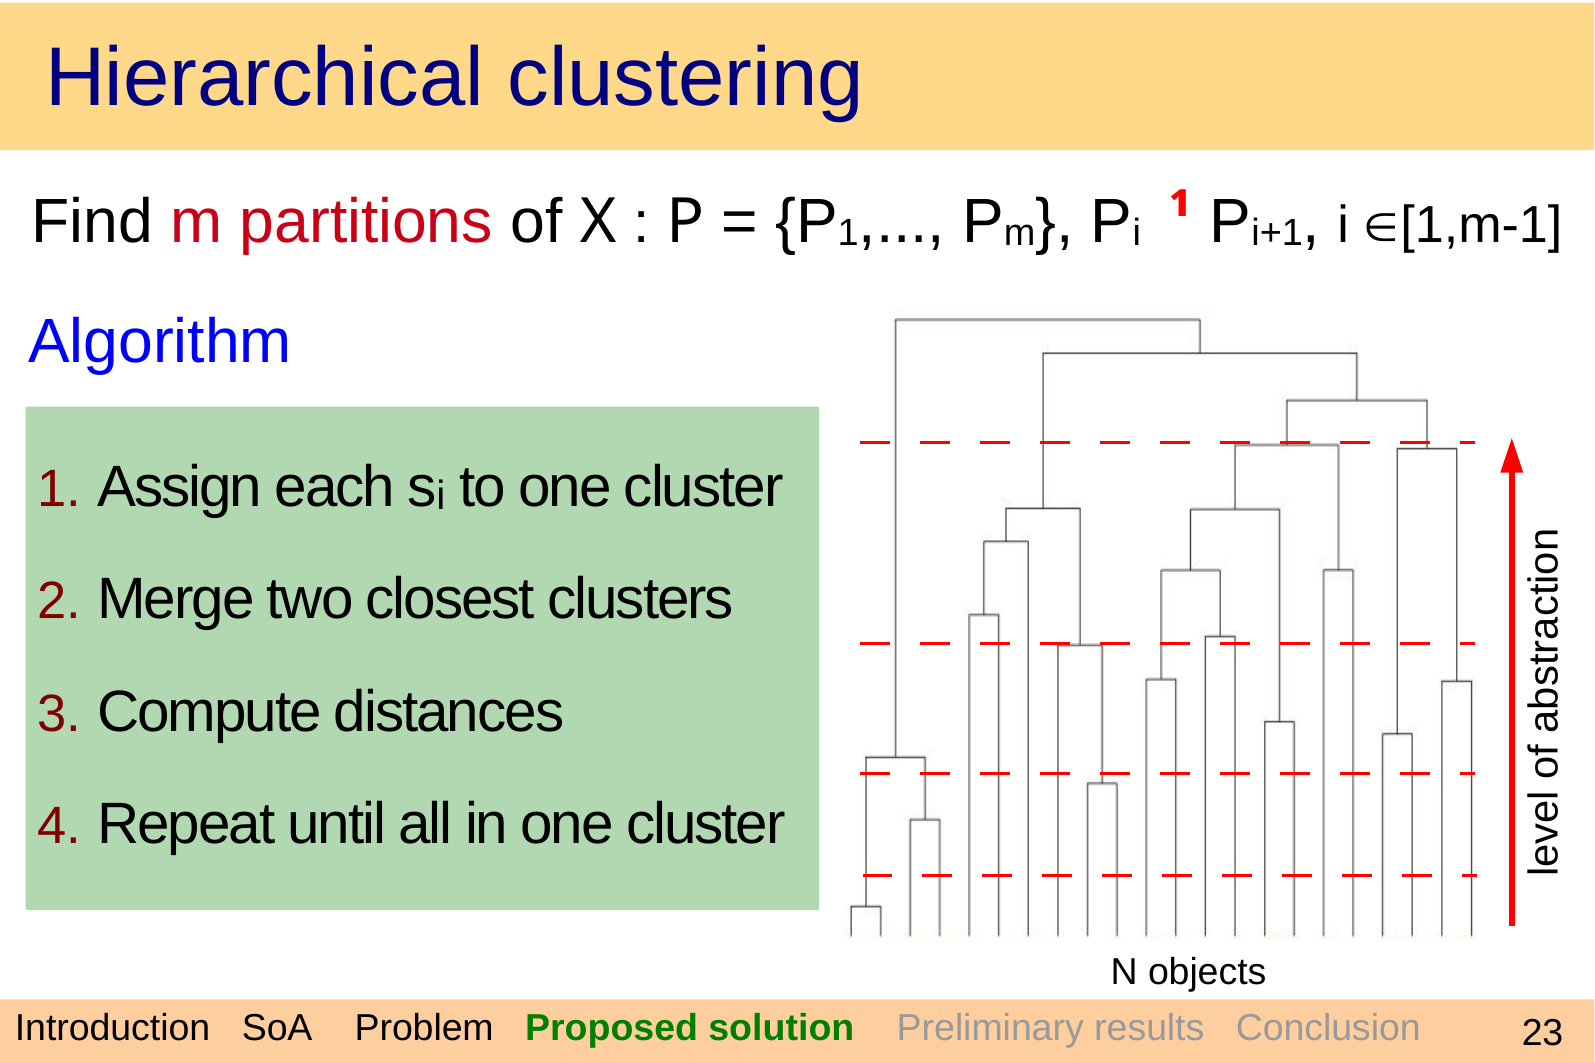

# Hierarchical clustering
Find m partitions of X : P = {P1,..., Pm}, Pi ¹ Pi+1, i [1,m-1]
 Algorithm
 Assign each si to one cluster
 Merge two closest clusters
 Compute distances
 Repeat until all in one cluster
level of abstraction
 N objects
Introduction SoA Problem Proposed solution Preliminary results Conclusion